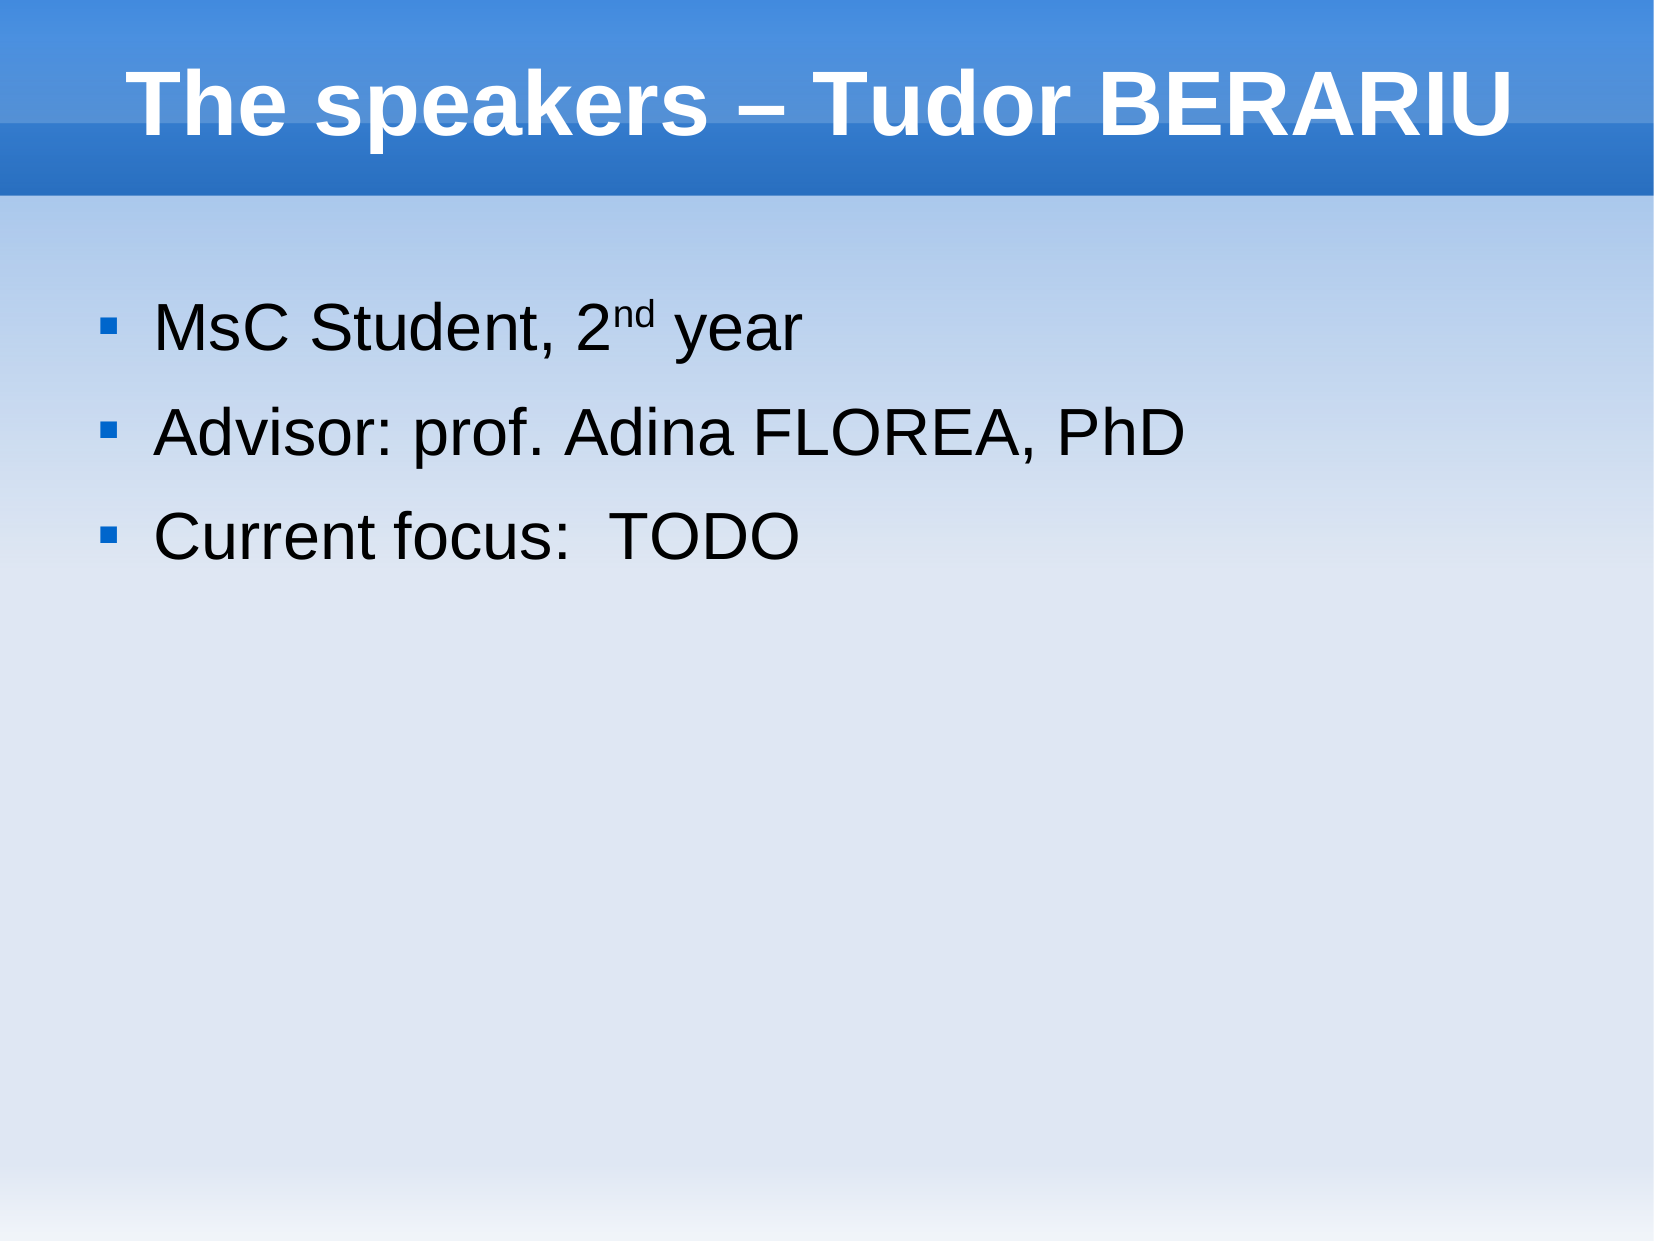

# The speakers – Tudor BERARIU
MsC Student, 2nd year
Advisor: prof. Adina FLOREA, PhD
Current focus: TODO